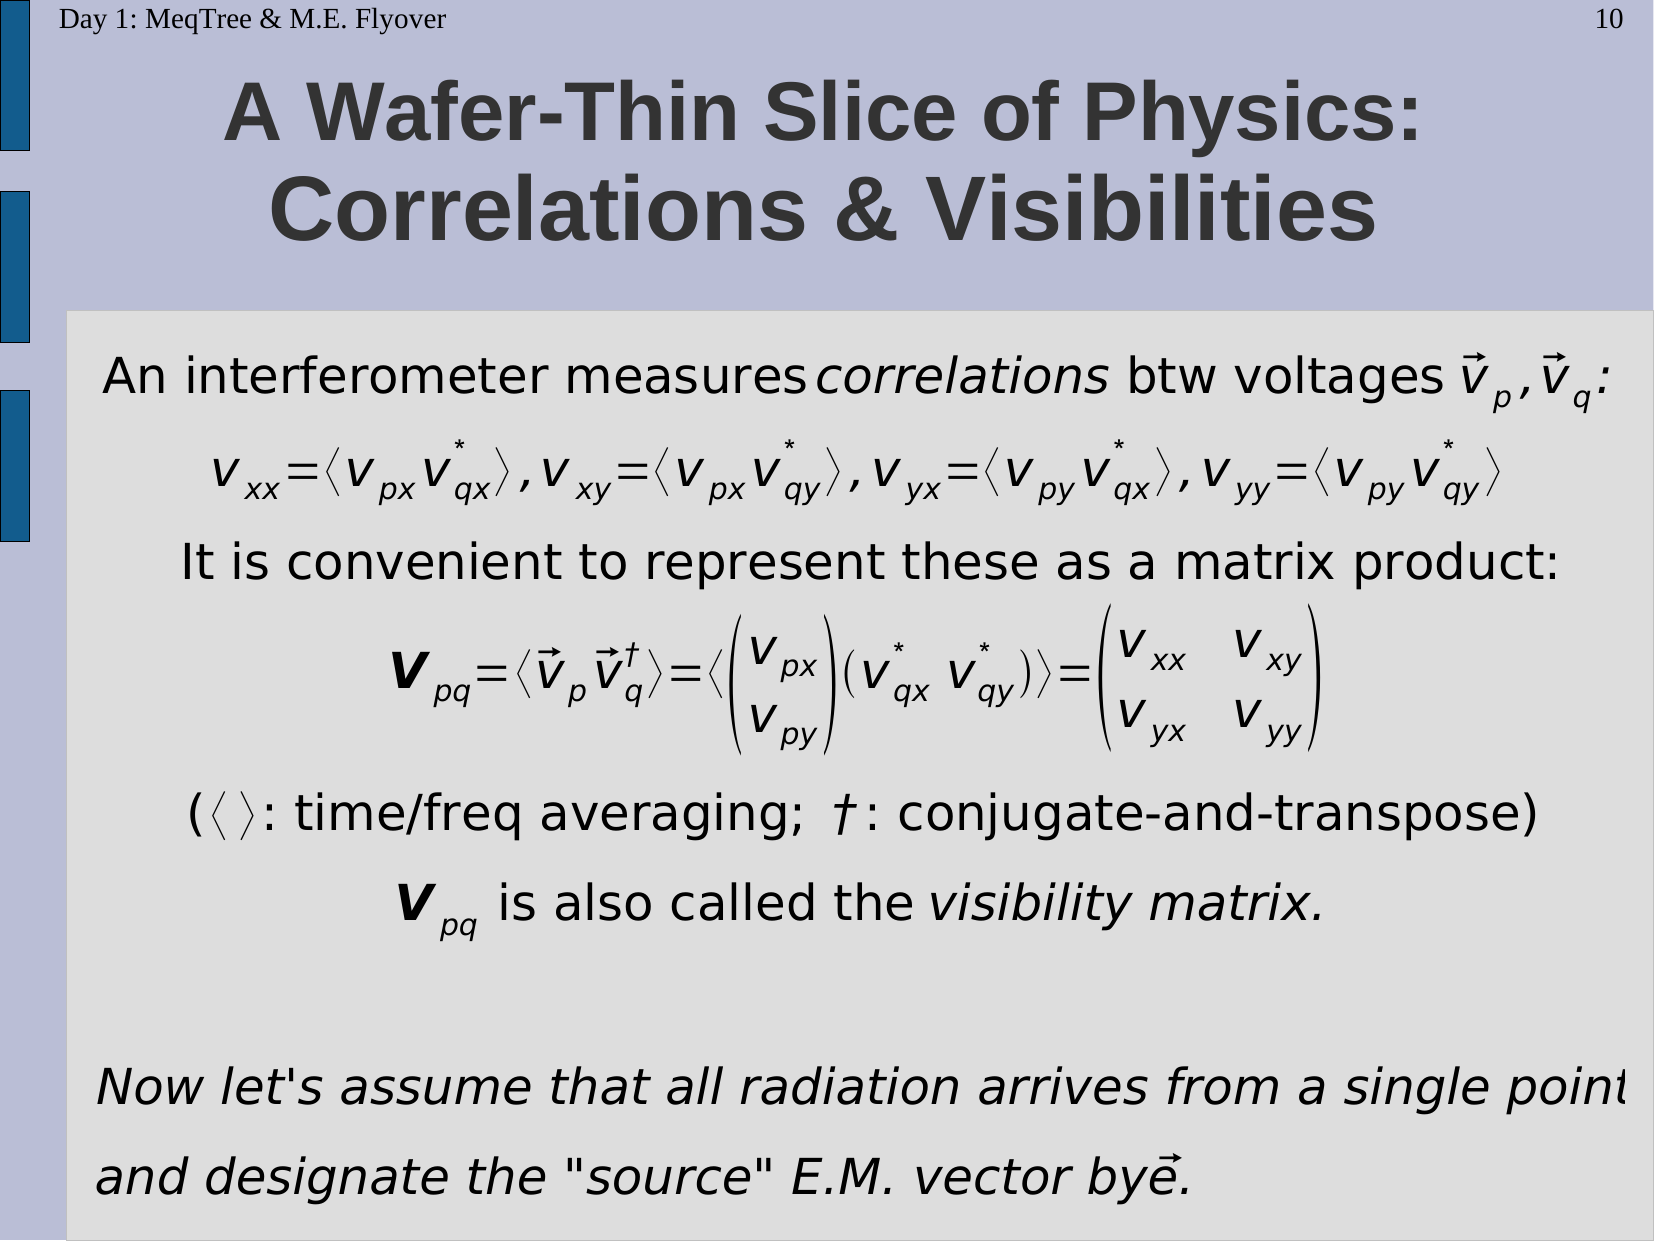

Day 1: MeqTree & M.E. Flyover
10
# A Wafer-Thin Slice of Physics: Correlations & Visibilities